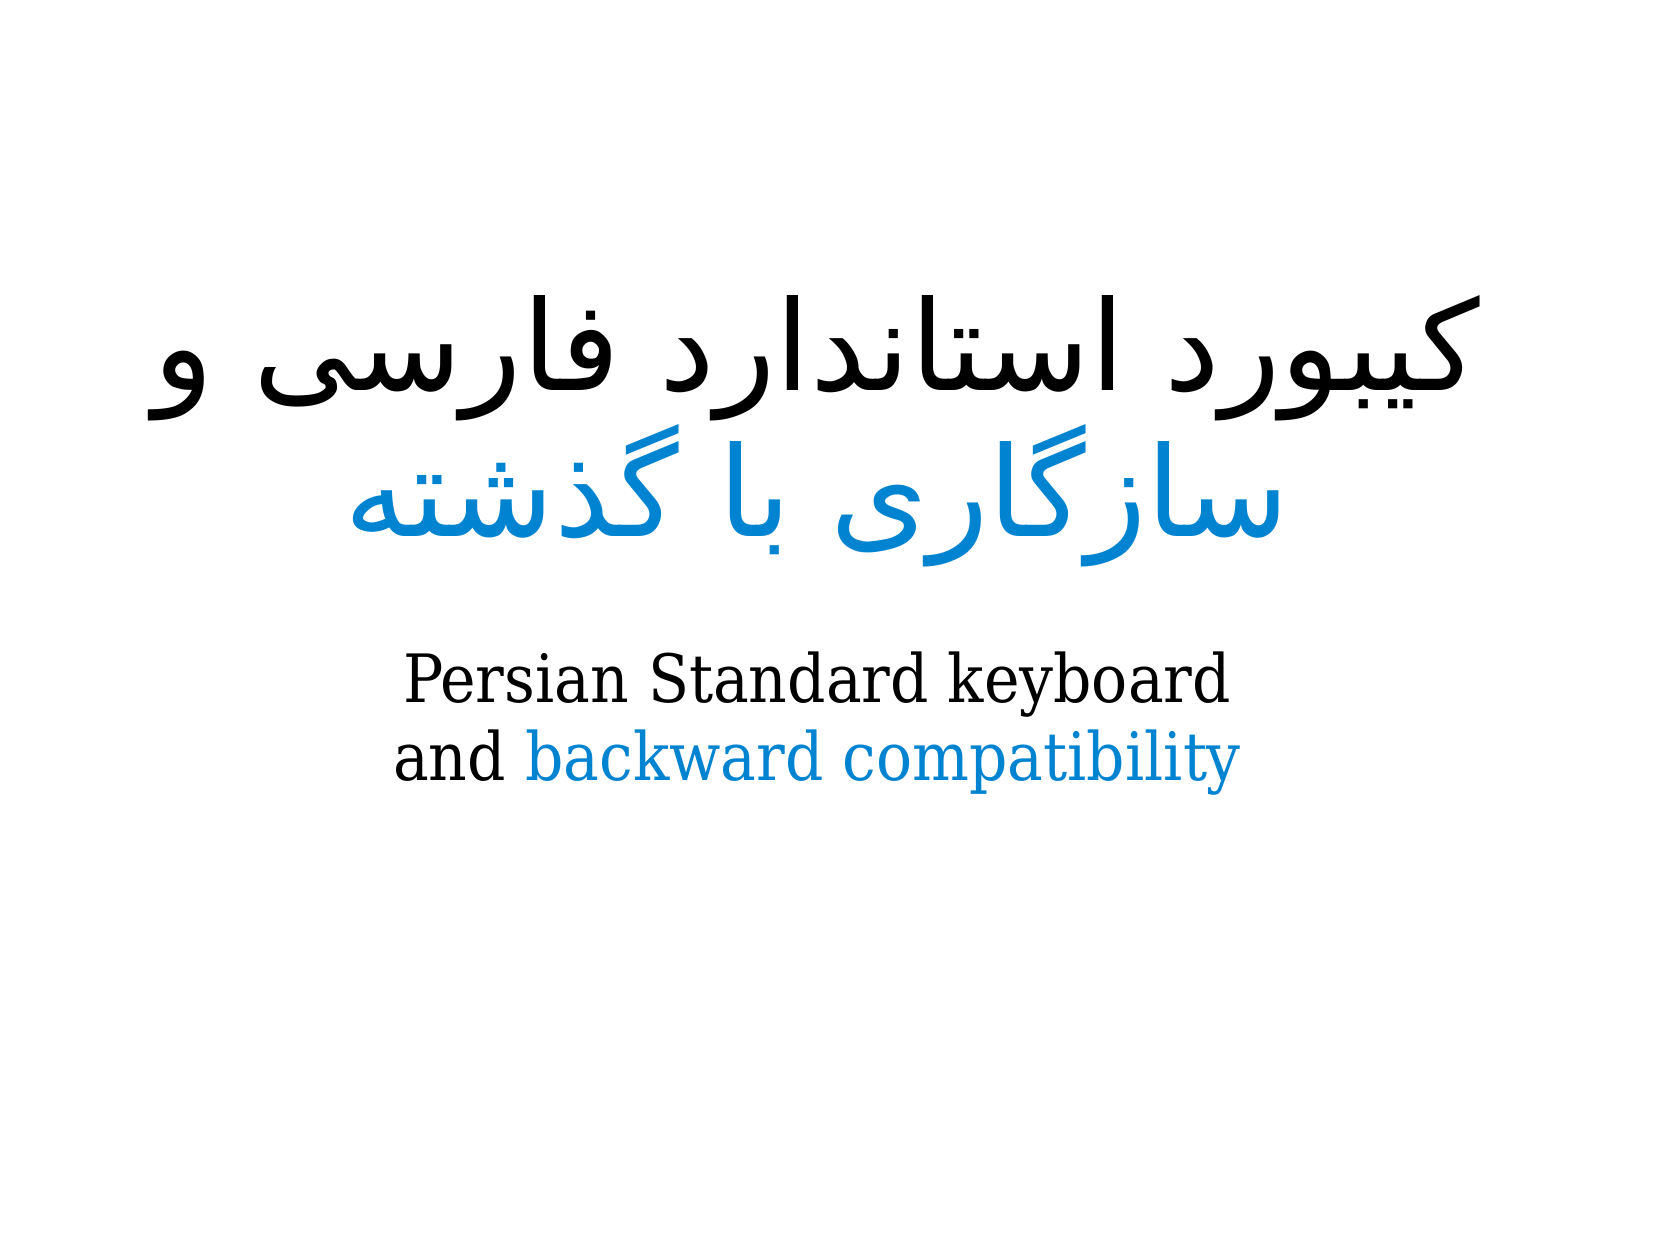

کیبورد استاندارد فارسی و سازگاری با گذشته
Persian Standard keyboard
and backward compatibility